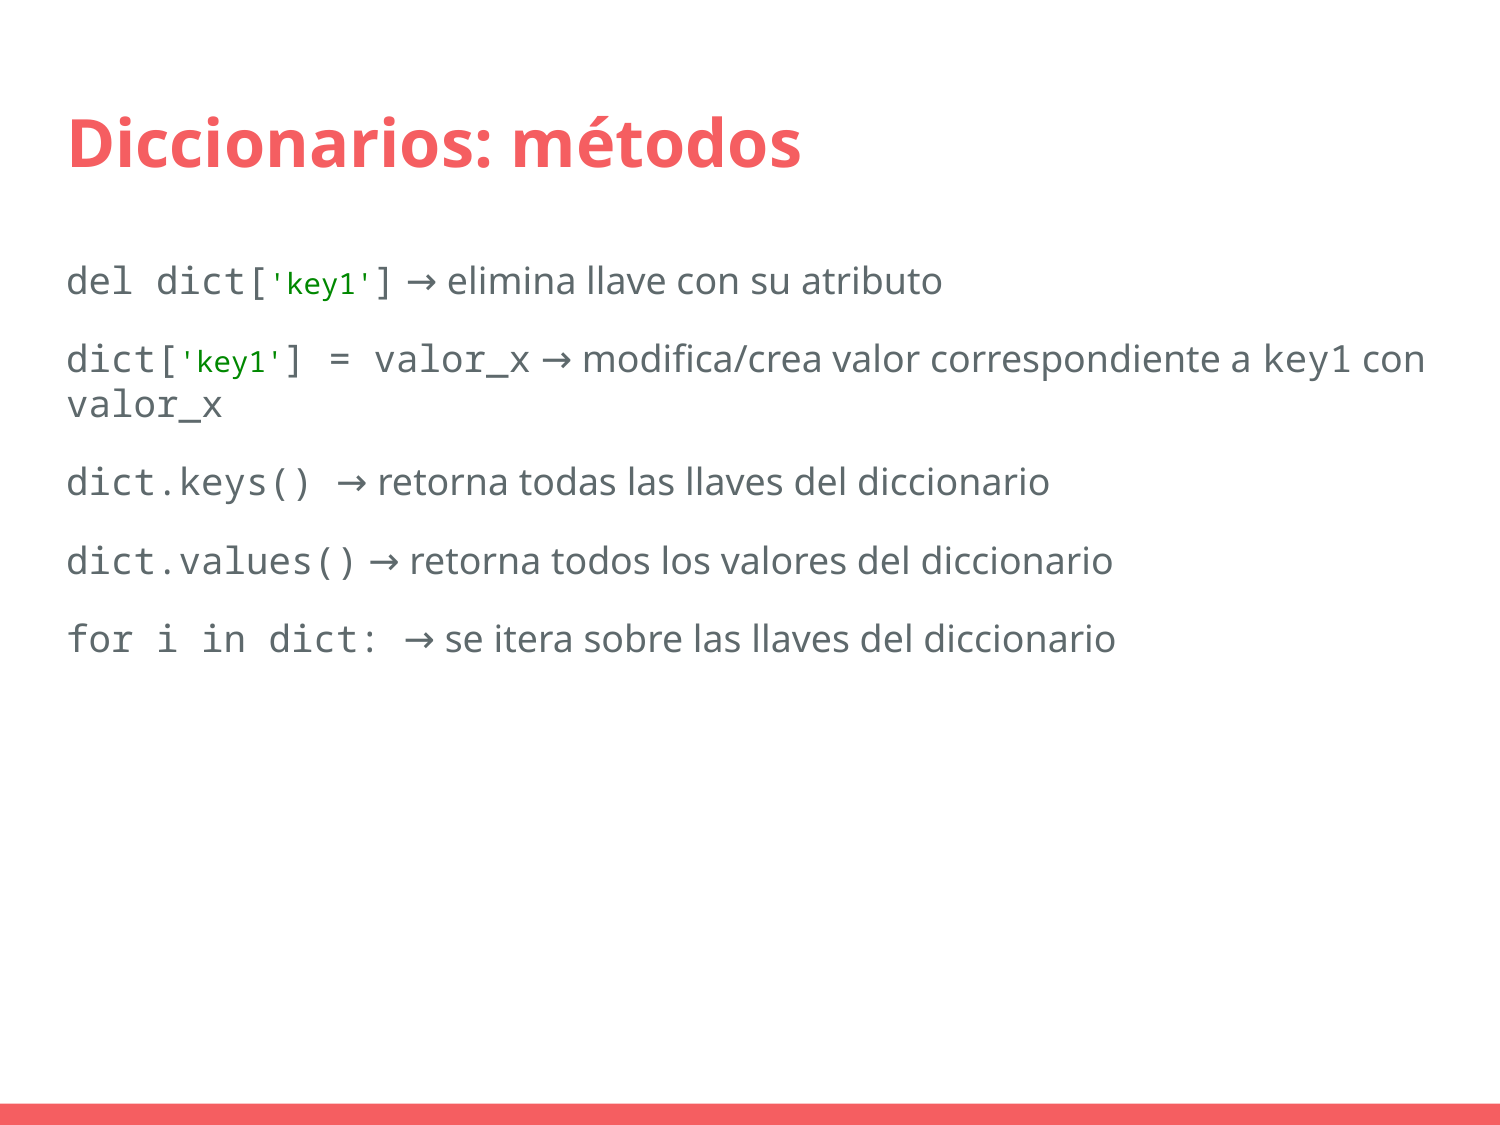

# Diccionarios: métodos
del dict['key1'] → elimina llave con su atributo
dict['key1'] = valor_x → modifica/crea valor correspondiente a key1 con valor_x
dict.keys() → retorna todas las llaves del diccionario
dict.values() → retorna todos los valores del diccionario
for i in dict: → se itera sobre las llaves del diccionario